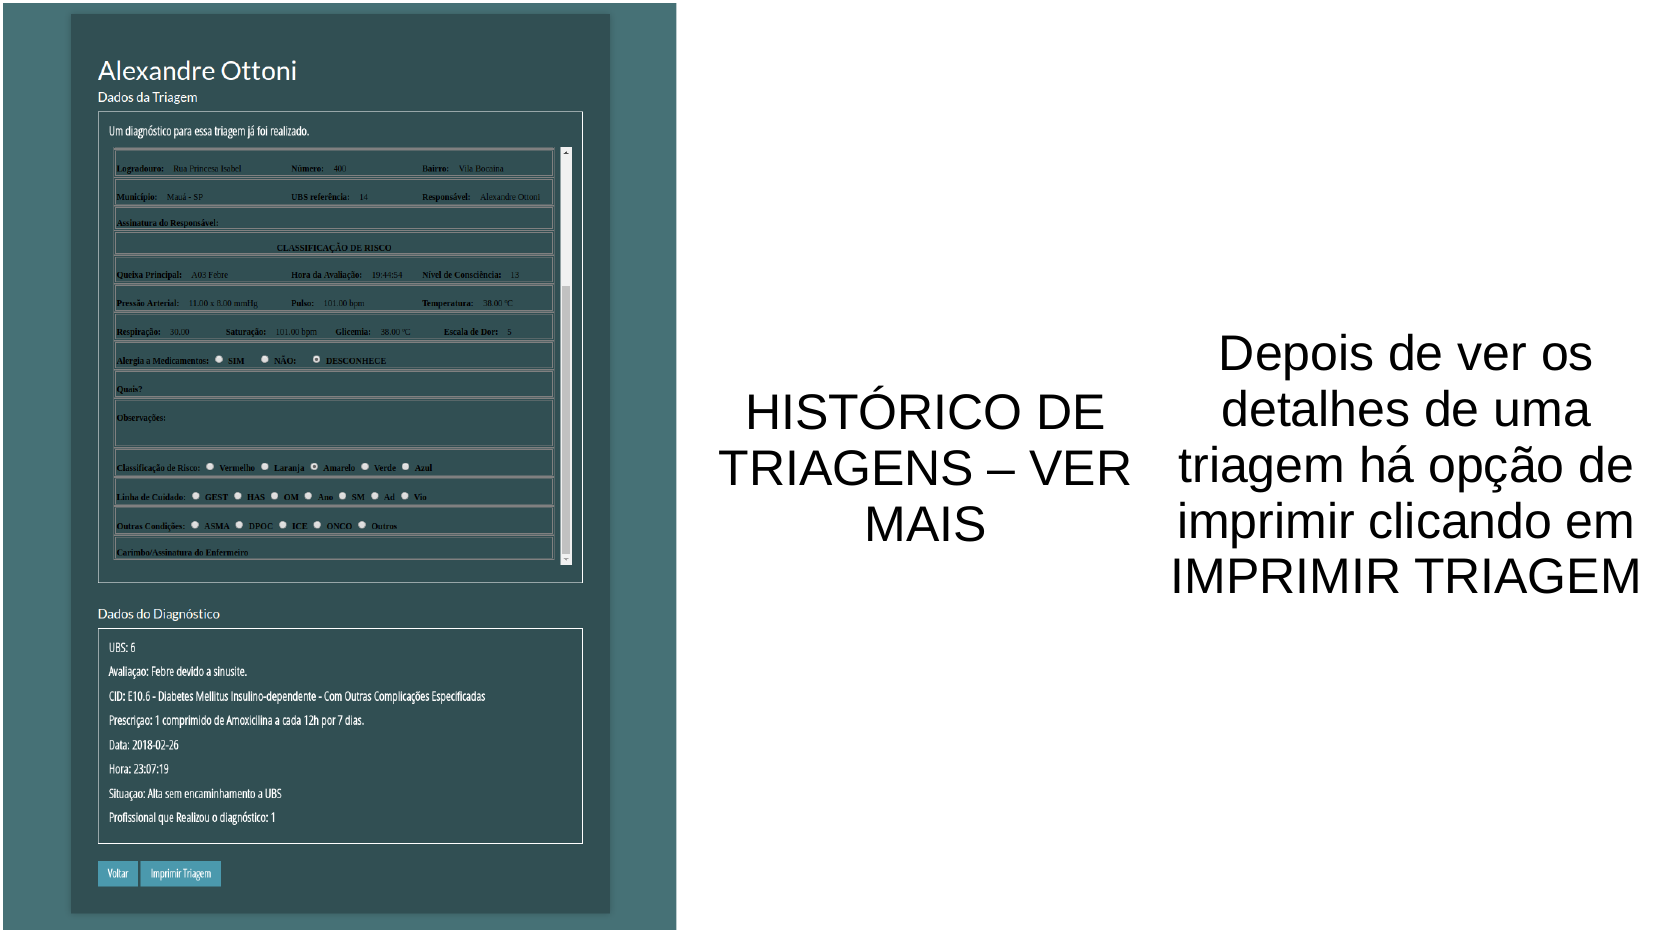

# Depois de ver os detalhes de uma triagem há opção de imprimir clicando em IMPRIMIR TRIAGEM
HISTÓRICO DE TRIAGENS – VER MAIS